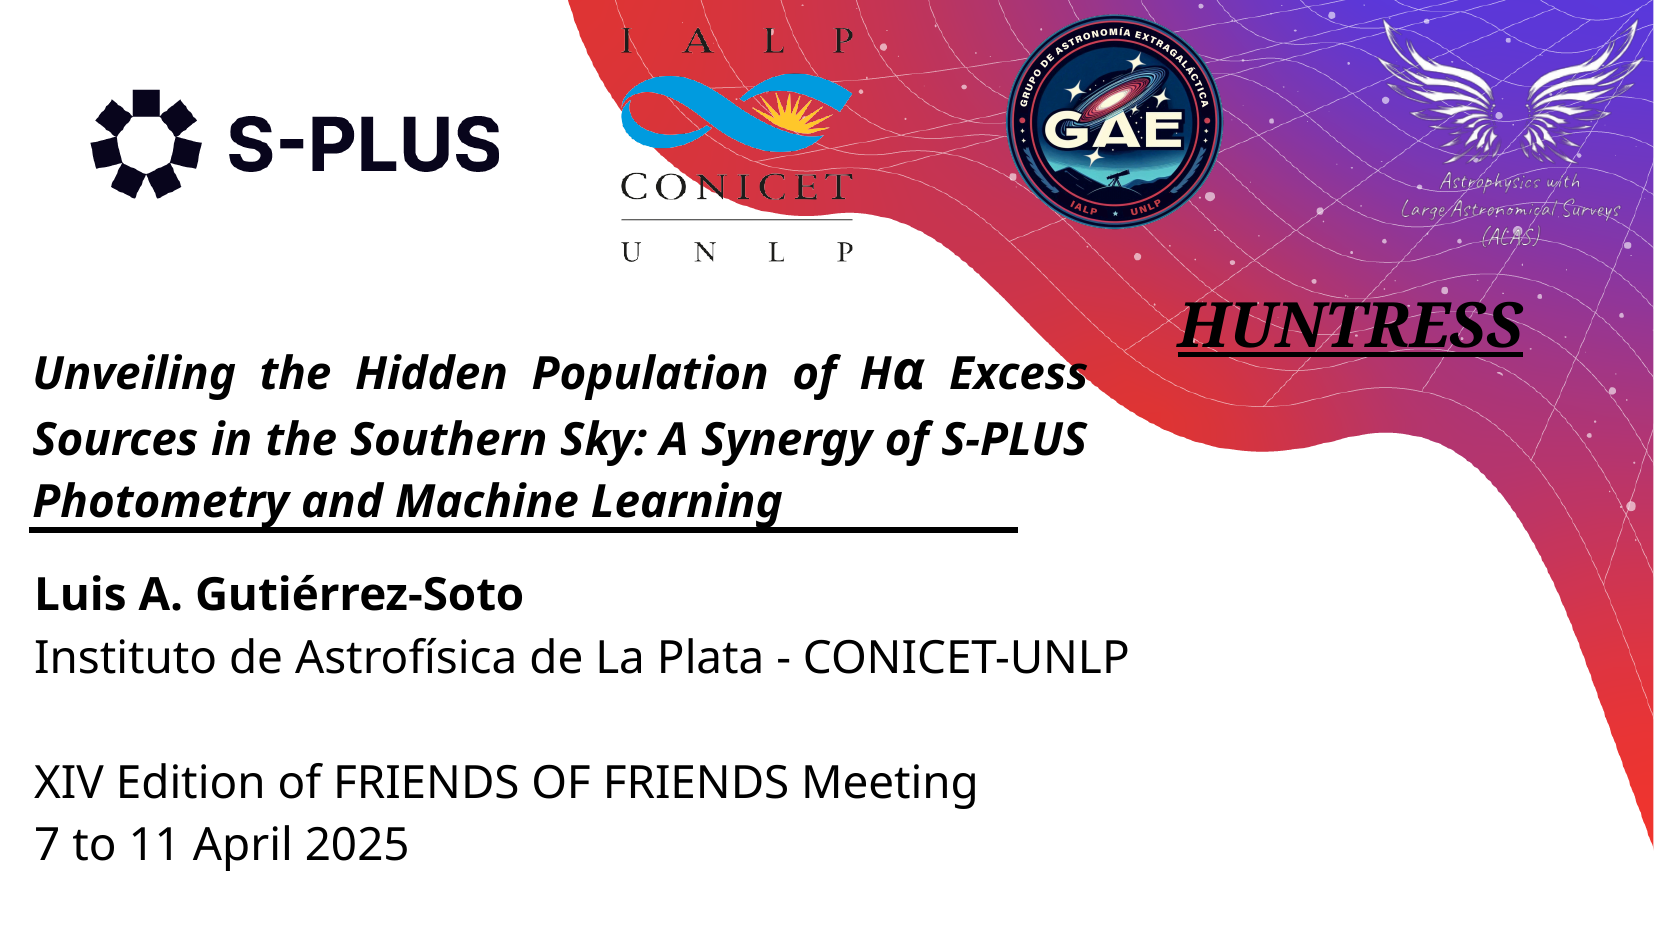

HUNTRESS
Unveiling the Hidden Population of Hα Excess Sources in the Southern Sky: A Synergy of S-PLUS Photometry and Machine Learning
Luis A. Gutiérrez-Soto
Instituto de Astrofísica de La Plata - CONICET-UNLP
XIV Edition of FRIENDS OF FRIENDS Meeting
7 to 11 April 2025